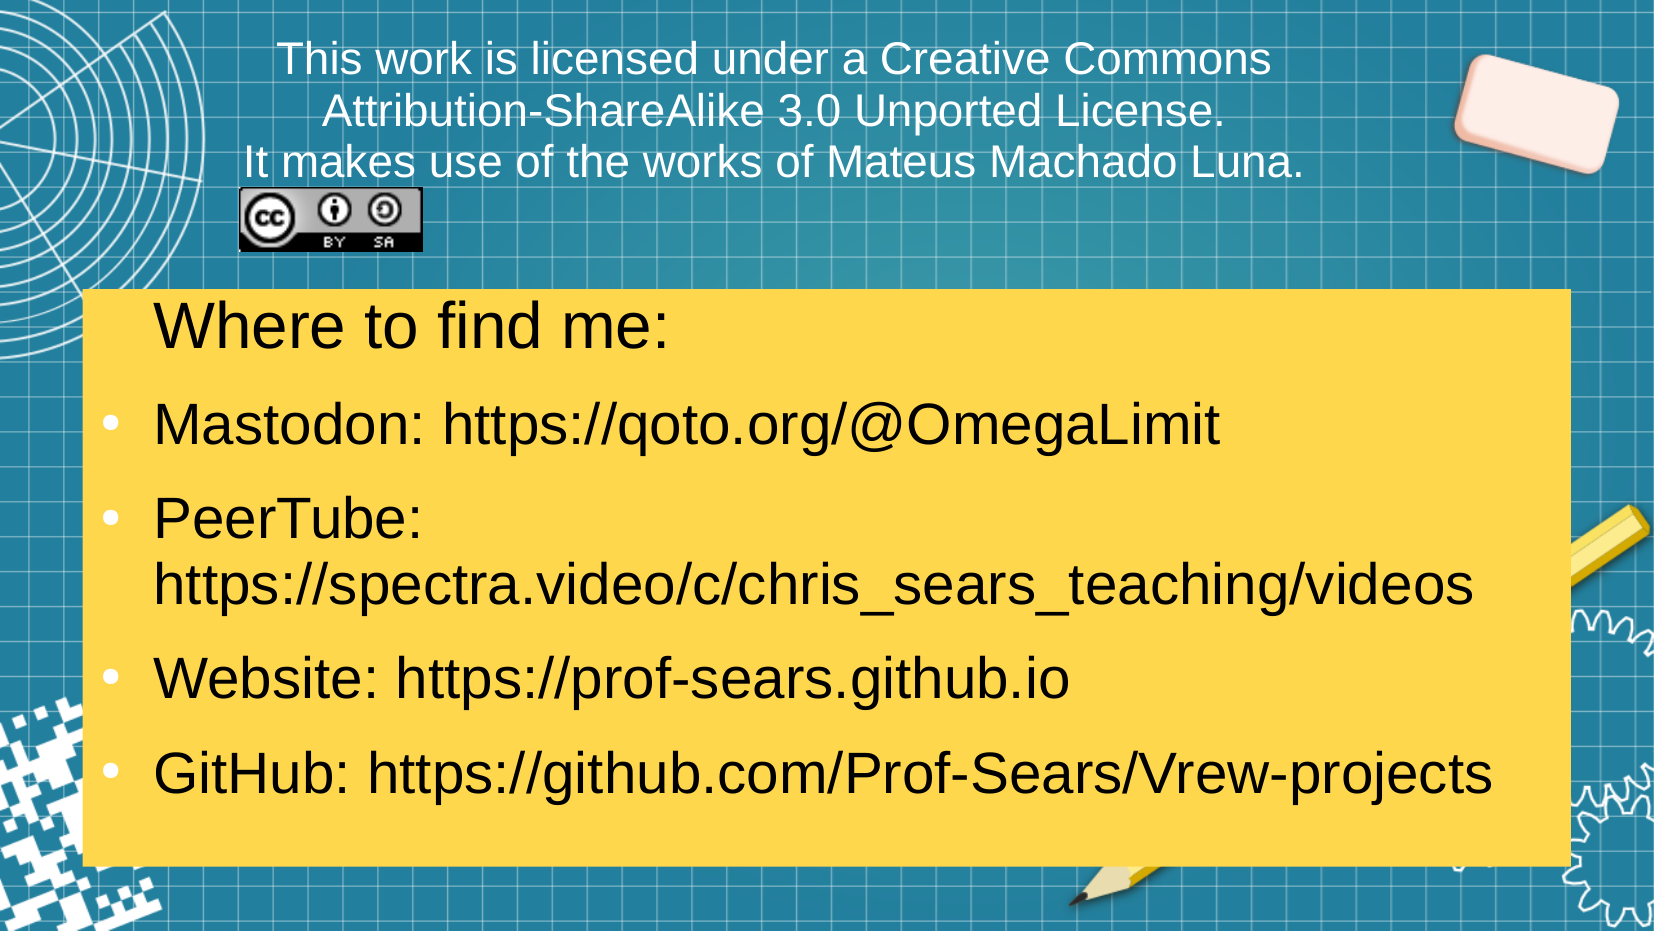

# This work is licensed under a Creative Commons Attribution-ShareAlike 3.0 Unported License. It makes use of the works of Mateus Machado Luna.
Where to find me:
Mastodon: https://qoto.org/@OmegaLimit
PeerTube: https://spectra.video/c/chris_sears_teaching/videos
Website: https://prof-sears.github.io
GitHub: https://github.com/Prof-Sears/Vrew-projects